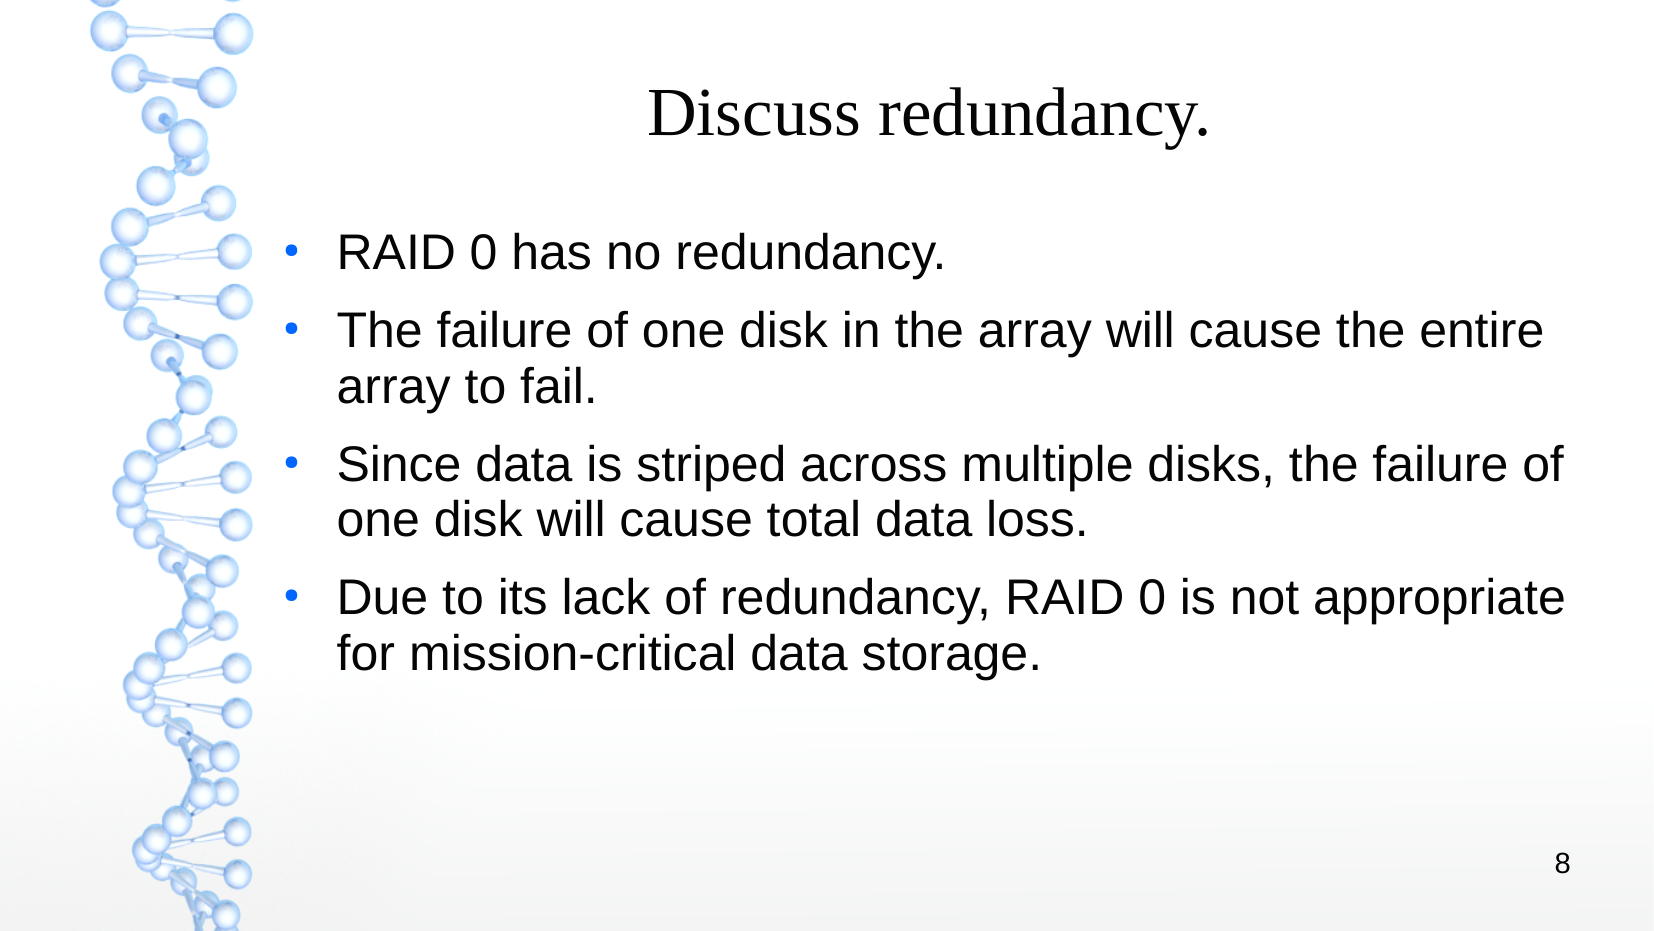

# Discuss redundancy.
RAID 0 has no redundancy.
The failure of one disk in the array will cause the entire array to fail.
Since data is striped across multiple disks, the failure of one disk will cause total data loss.
Due to its lack of redundancy, RAID 0 is not appropriate for mission-critical data storage.
8